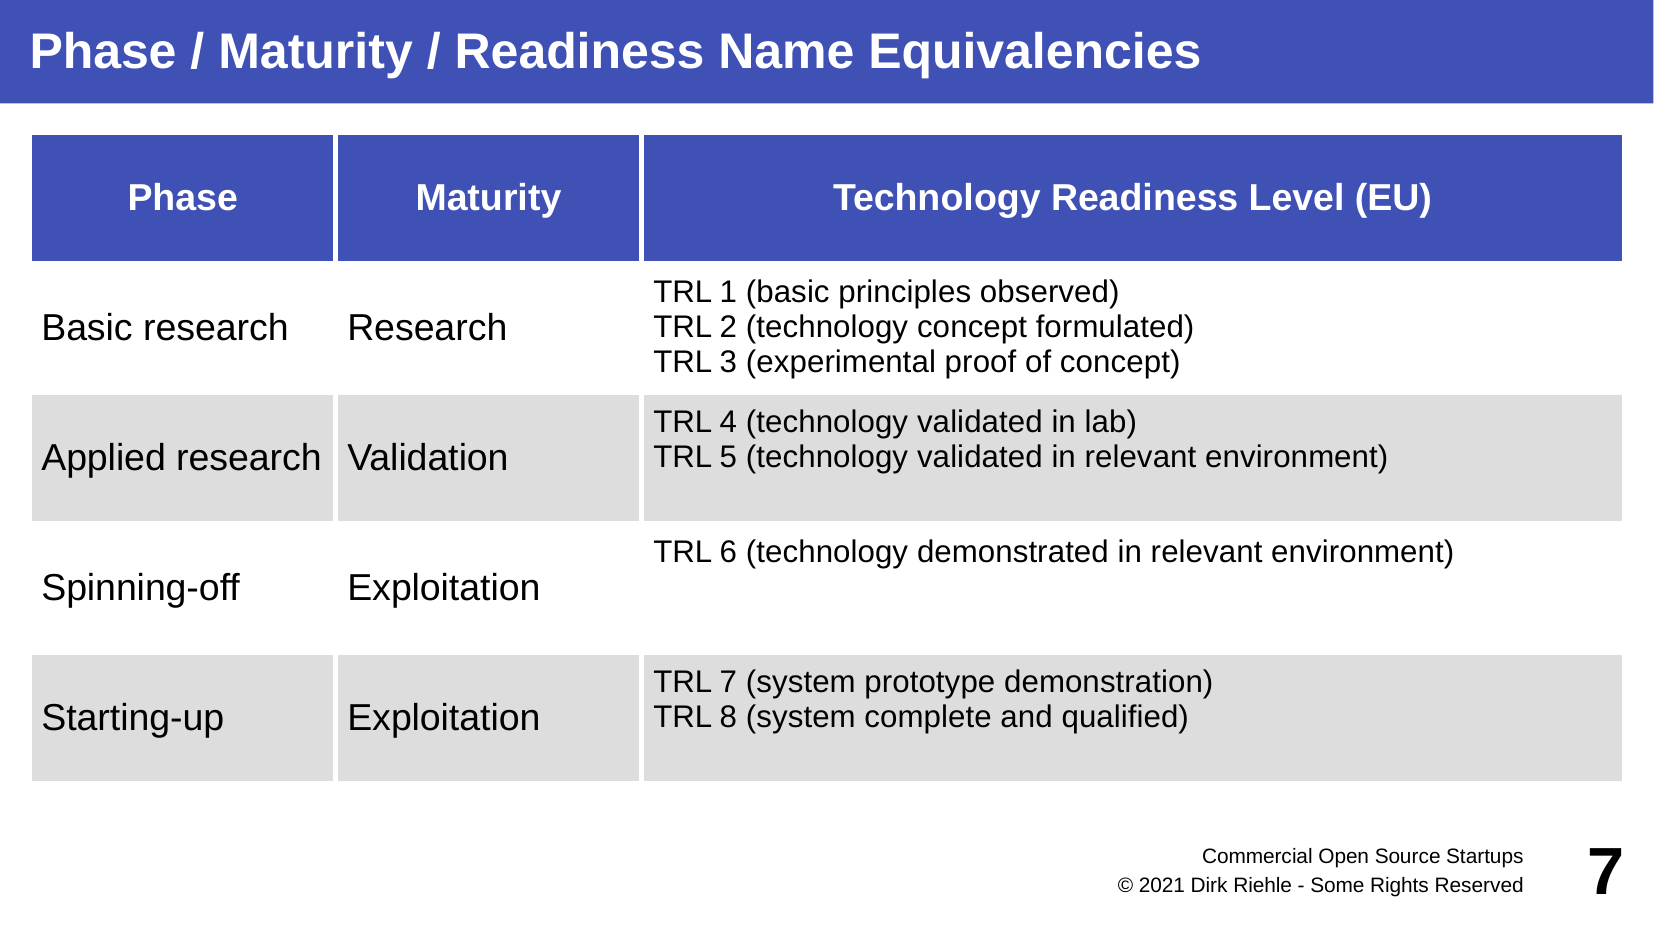

# Phase / Maturity / Readiness Name Equivalencies
| Phase | Maturity | Technology Readiness Level (EU) |
| --- | --- | --- |
| Basic research | Research | TRL 1 (basic principles observed) TRL 2 (technology concept formulated) TRL 3 (experimental proof of concept) |
| Applied research | Validation | TRL 4 (technology validated in lab) TRL 5 (technology validated in relevant environment) |
| Spinning-off | Exploitation | TRL 6 (technology demonstrated in relevant environment) |
| Starting-up | Exploitation | TRL 7 (system prototype demonstration) TRL 8 (system complete and qualified) |
Commercial Open Source Startups
7
© 2021 Dirk Riehle - Some Rights Reserved